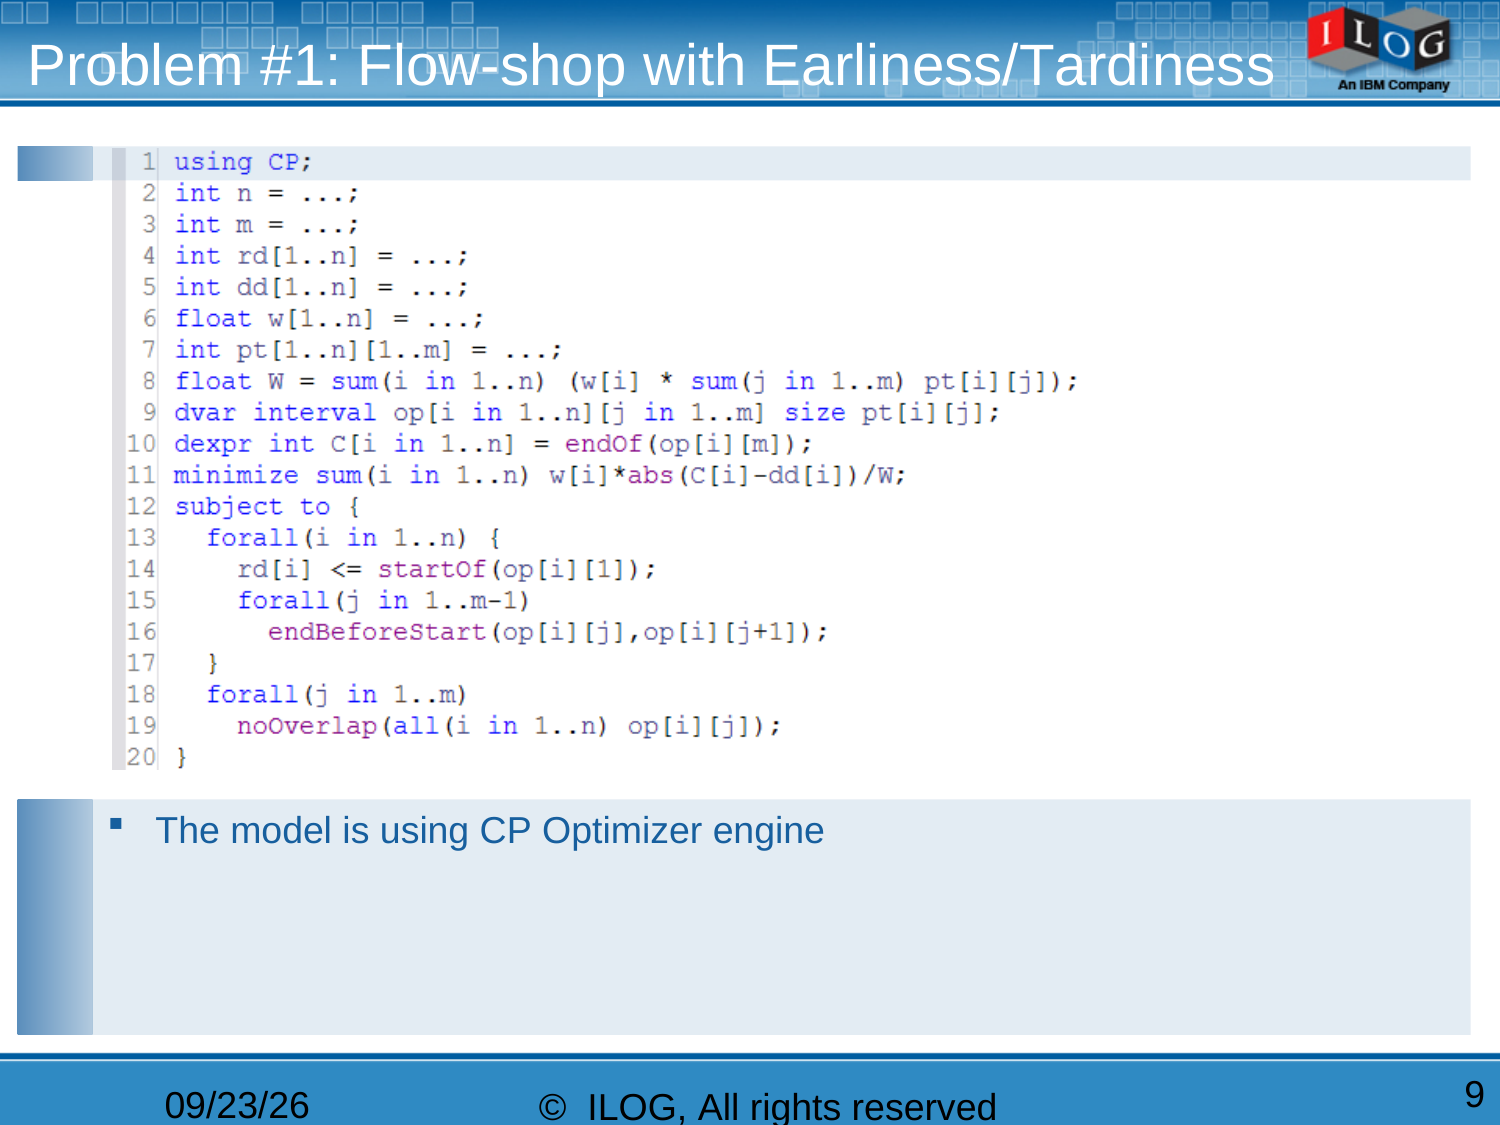

# Problem #1: Flow-shop with Earliness/Tardiness
The model is using CP Optimizer engine
9
© ILOG, All rights reserved